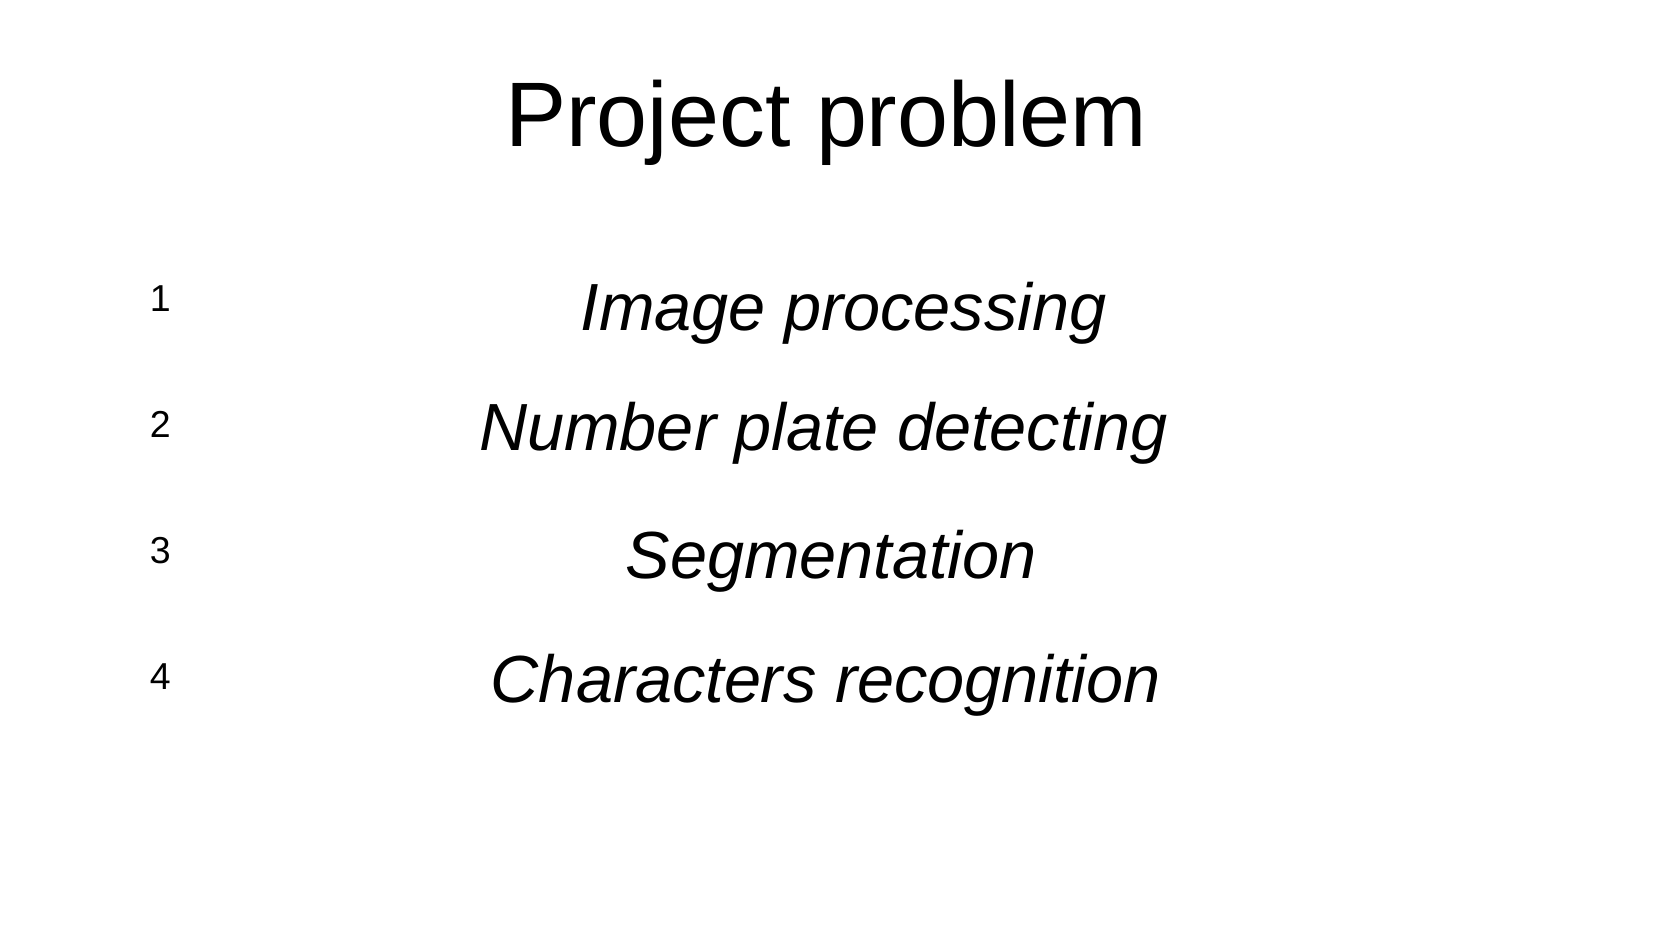

# Project problem
1
2
3
4
Image processing
Number plate detecting
Segmentation
Characters recognition